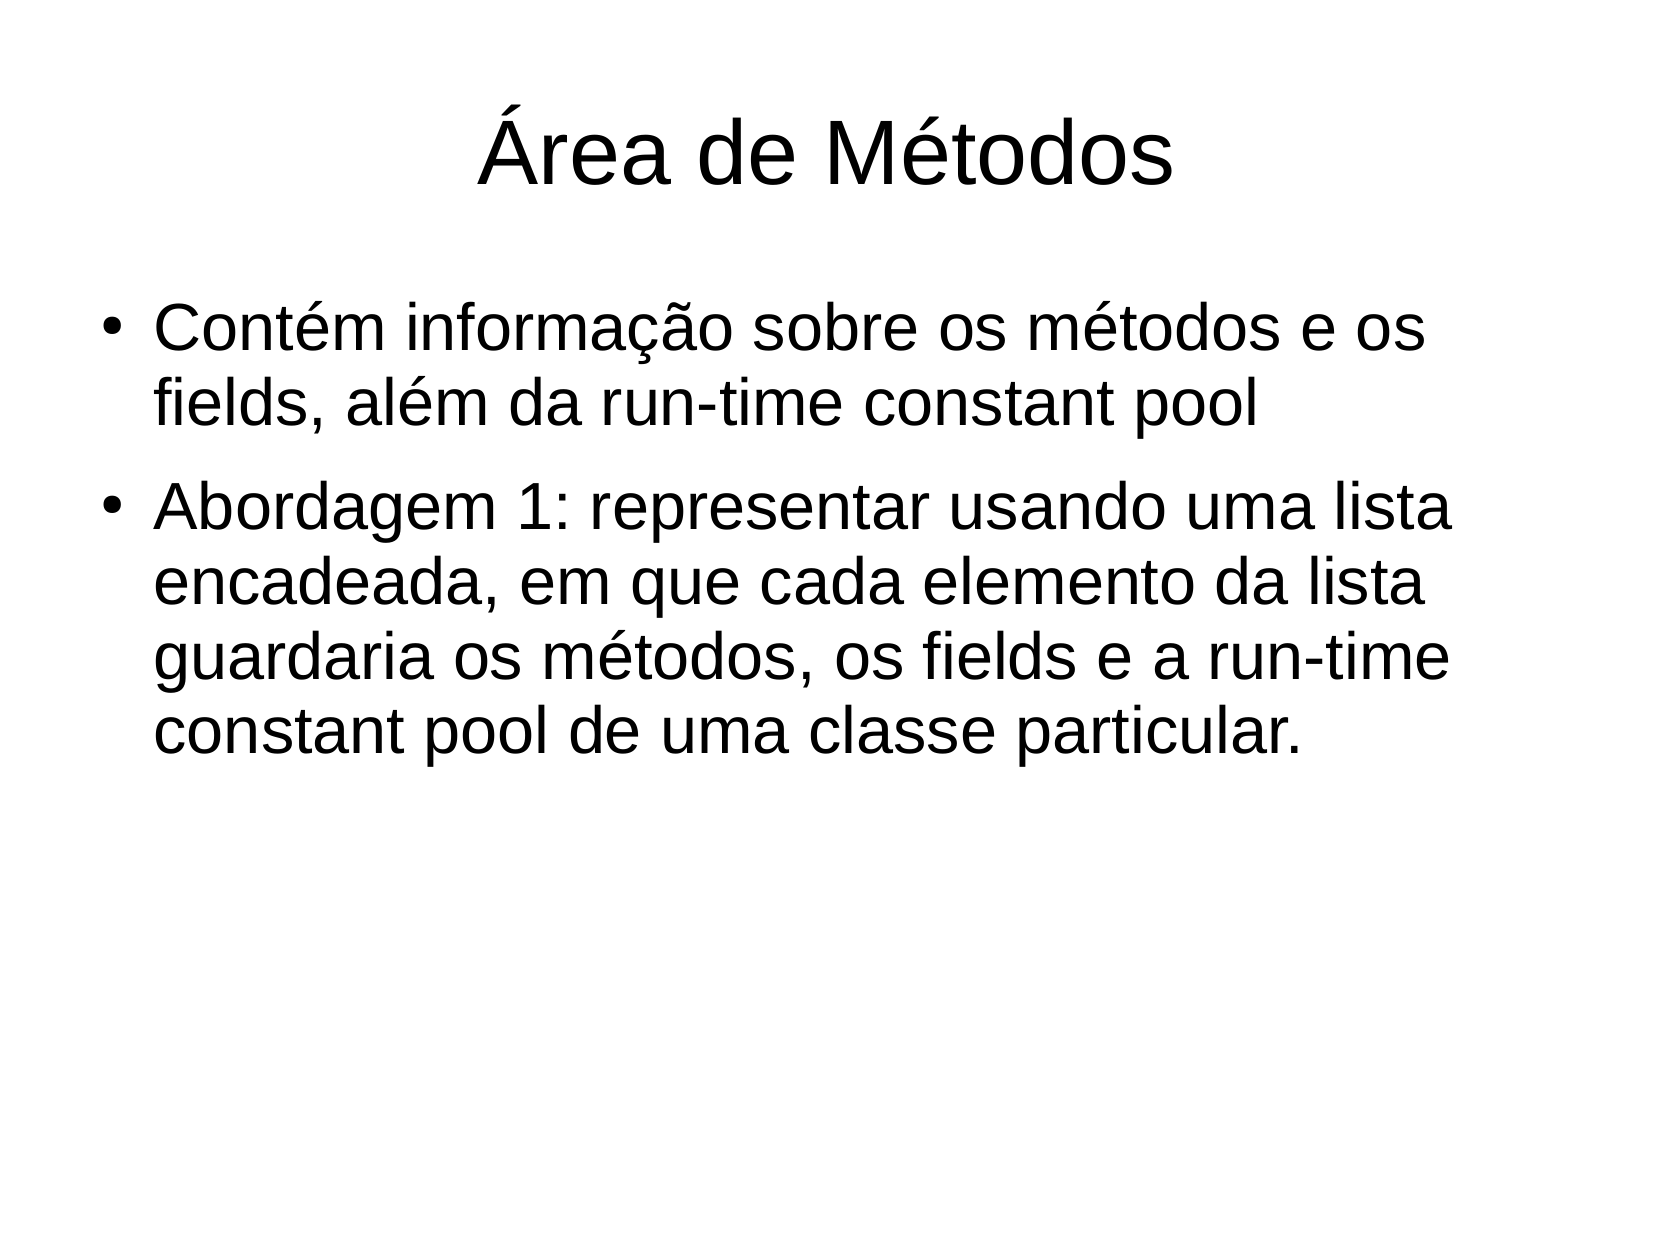

# Área de Métodos
Contém informação sobre os métodos e os fields, além da run-time constant pool
Abordagem 1: representar usando uma lista encadeada, em que cada elemento da lista guardaria os métodos, os fields e a run-time constant pool de uma classe particular.